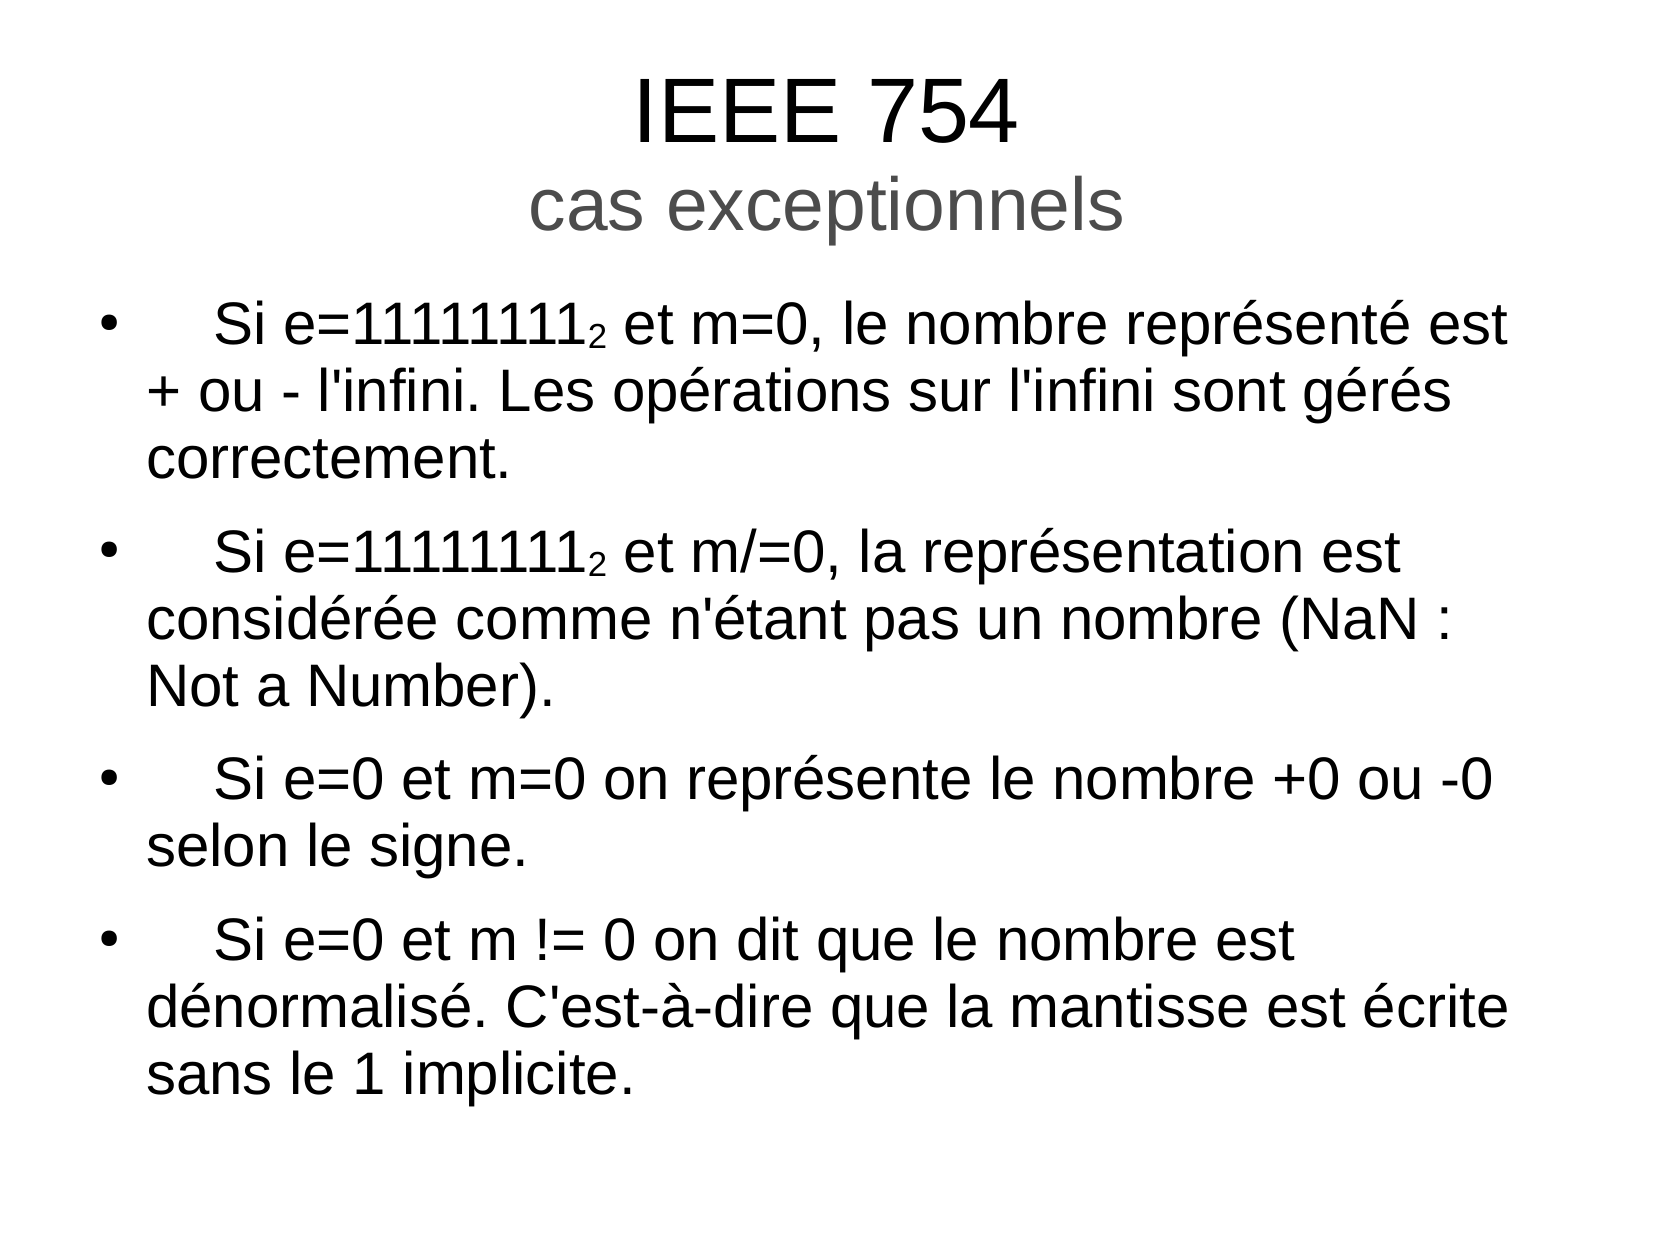

# IEEE 754 cas exceptionnels
 Si e=111111112 et m=0, le nombre représenté est + ou - l'infini. Les opérations sur l'infini sont gérés correctement.
 Si e=111111112 et m/=0, la représentation est considérée comme n'étant pas un nombre (NaN : Not a Number).
 Si e=0 et m=0 on représente le nombre +0 ou -0 selon le signe.
 Si e=0 et m != 0 on dit que le nombre est dénormalisé. C'est-à-dire que la mantisse est écrite sans le 1 implicite.